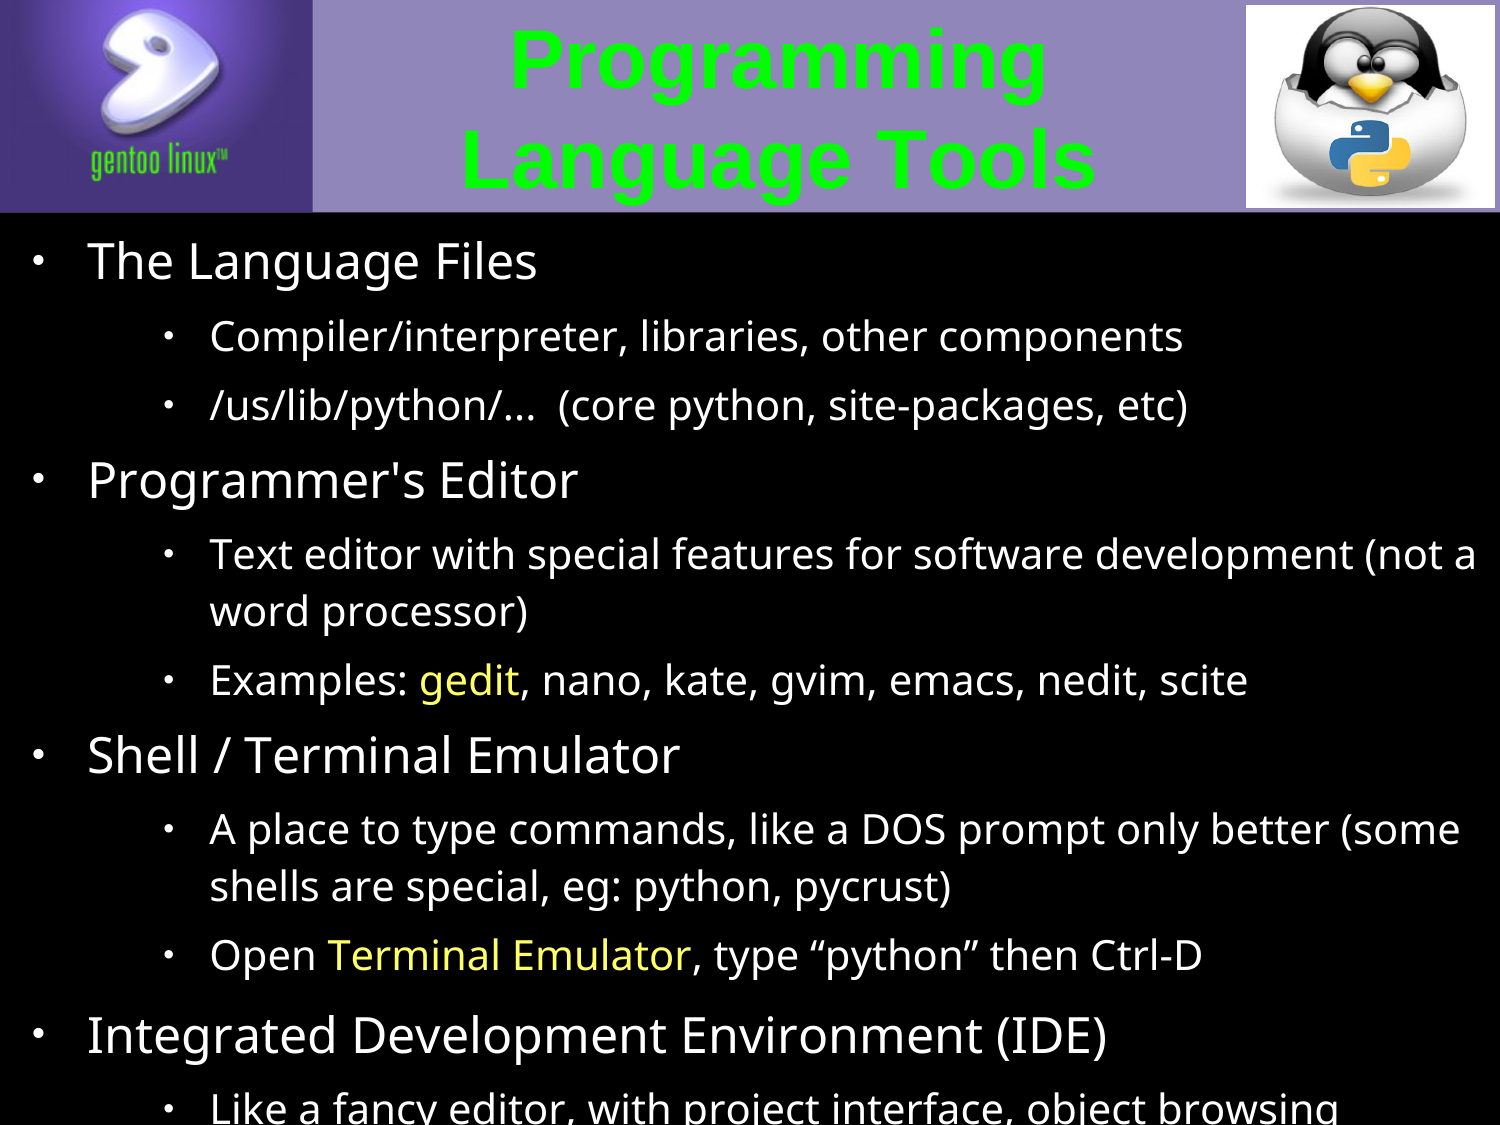

# Programming Language Tools
The Language Files
Compiler/interpreter, libraries, other components
/us/lib/python/... (core python, site-packages, etc)
Programmer's Editor
Text editor with special features for software development (not a word processor)
Examples: gedit, nano, kate, gvim, emacs, nedit, scite
Shell / Terminal Emulator
A place to type commands, like a DOS prompt only better (some shells are special, eg: python, pycrust)
Open Terminal Emulator, type “python” then Ctrl-D
Integrated Development Environment (IDE)
Like a fancy editor, with project interface, object browsing
Examples: geany, code-blocks, eclipse, anjuta